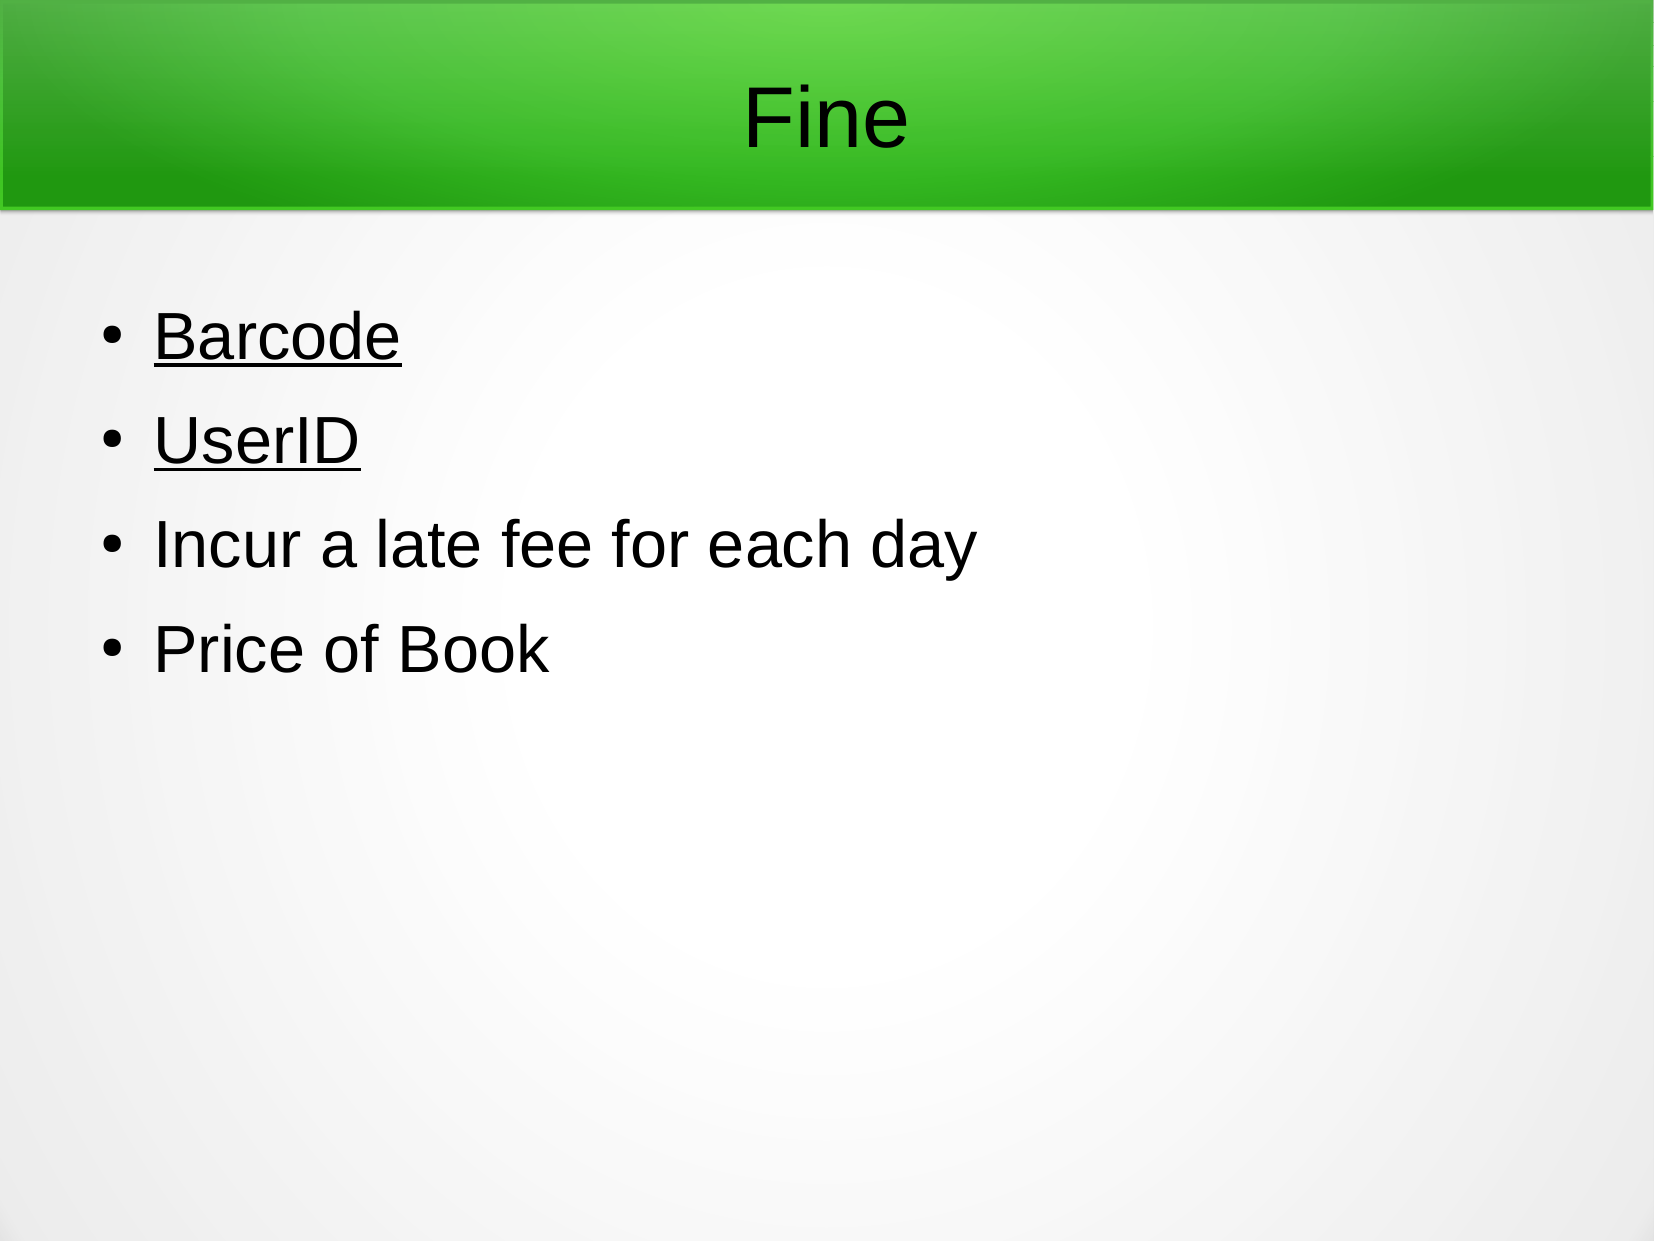

# Fine
Barcode
UserID
Incur a late fee for each day
Price of Book